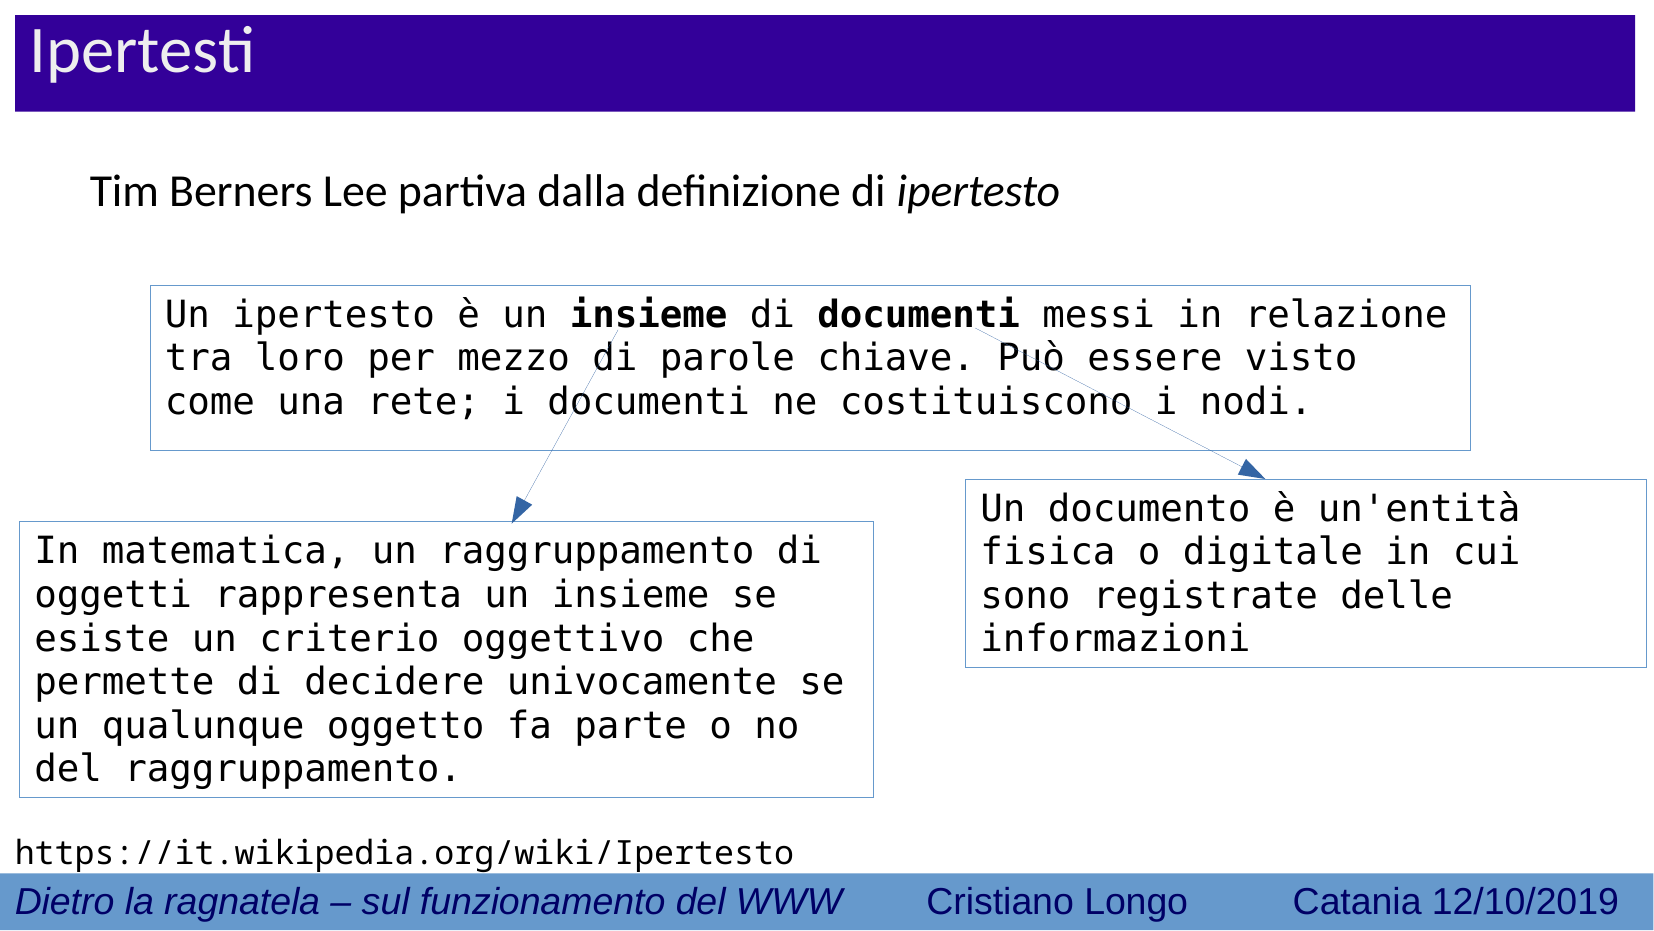

Ipertesti
Tim Berners Lee partiva dalla definizione di ipertesto
Un ipertesto è un insieme di documenti messi in relazione tra loro per mezzo di parole chiave. Può essere visto come una rete; i documenti ne costituiscono i nodi.
Un documento è un'entità fisica o digitale in cui sono registrate delle informazioni
In matematica, un raggruppamento di oggetti rappresenta un insieme se esiste un criterio oggettivo che permette di decidere univocamente se un qualunque oggetto fa parte o no del raggruppamento.
https://it.wikipedia.org/wiki/Ipertesto
Dietro la ragnatela – sul funzionamento del WWW Cristiano Longo Catania 12/10/2019